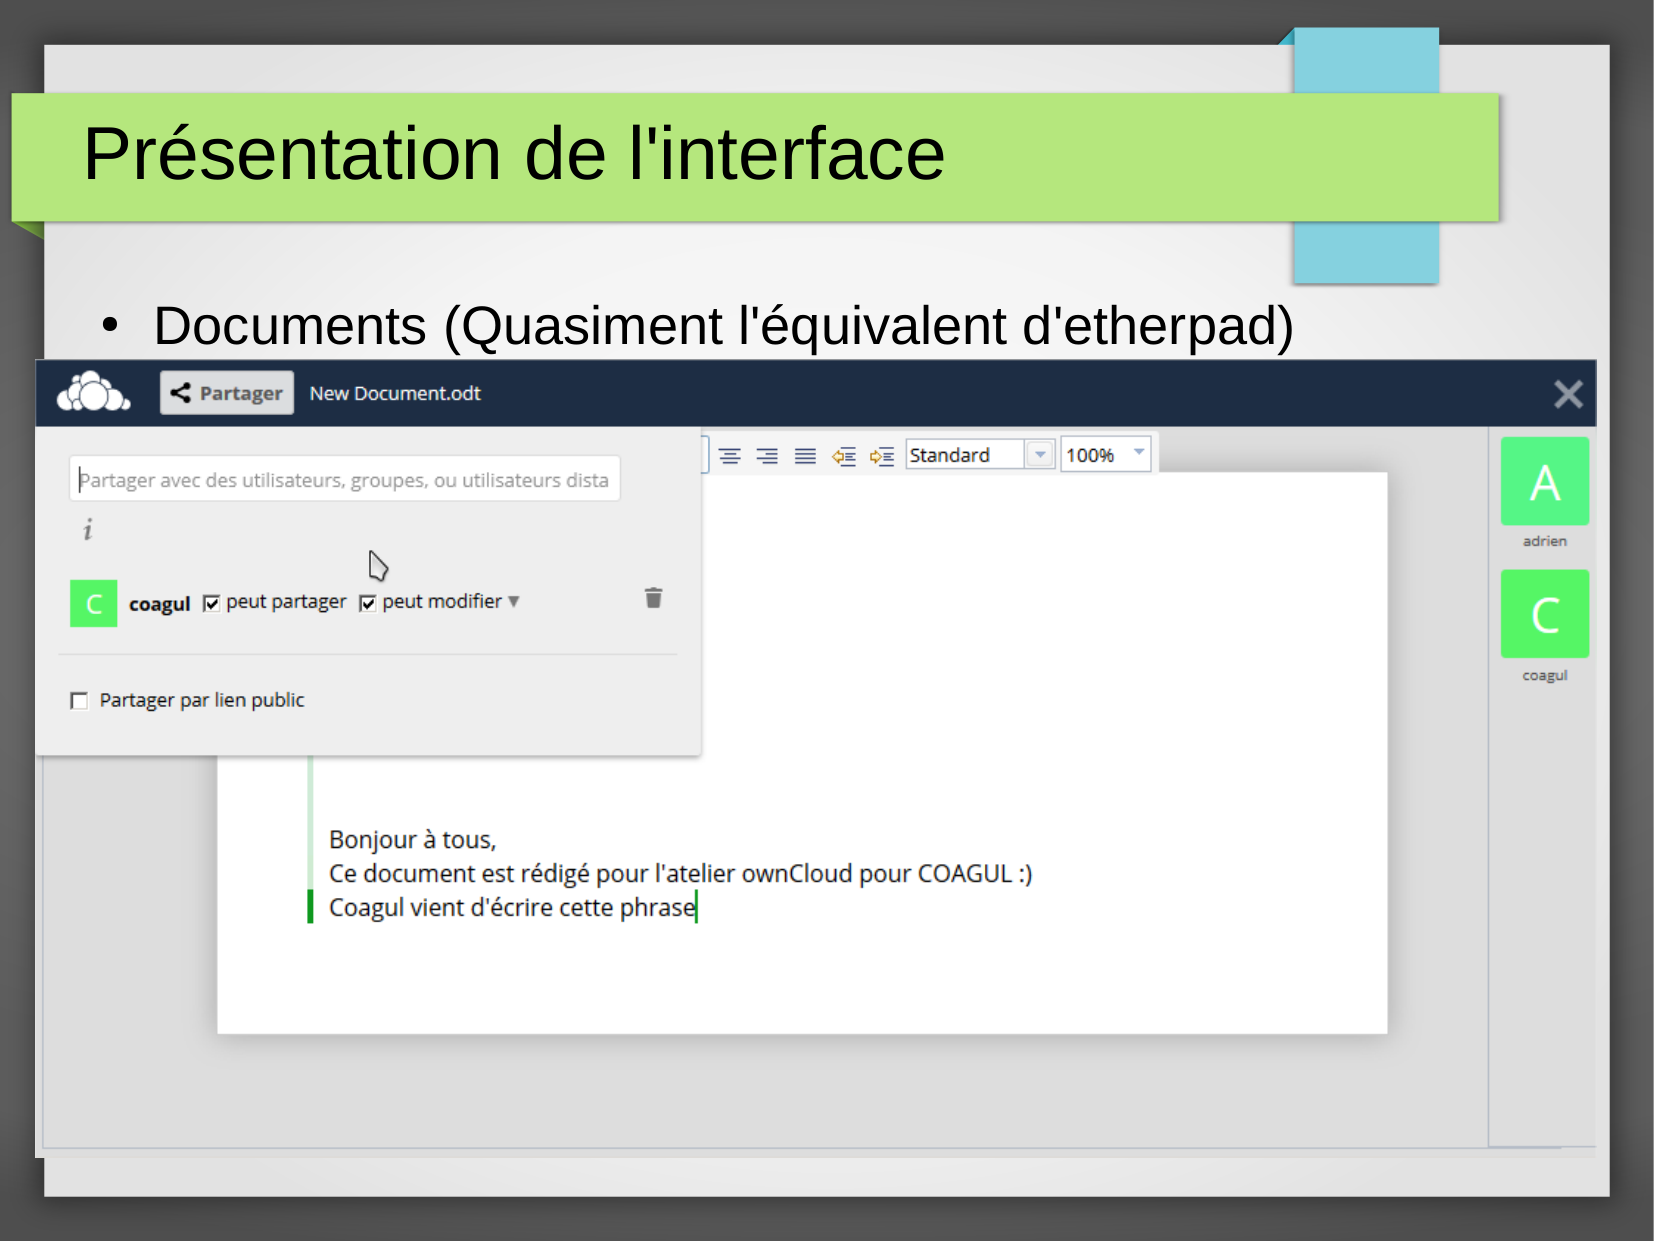

# Présentation de l'interface
Documents (Quasiment l'équivalent d'etherpad)